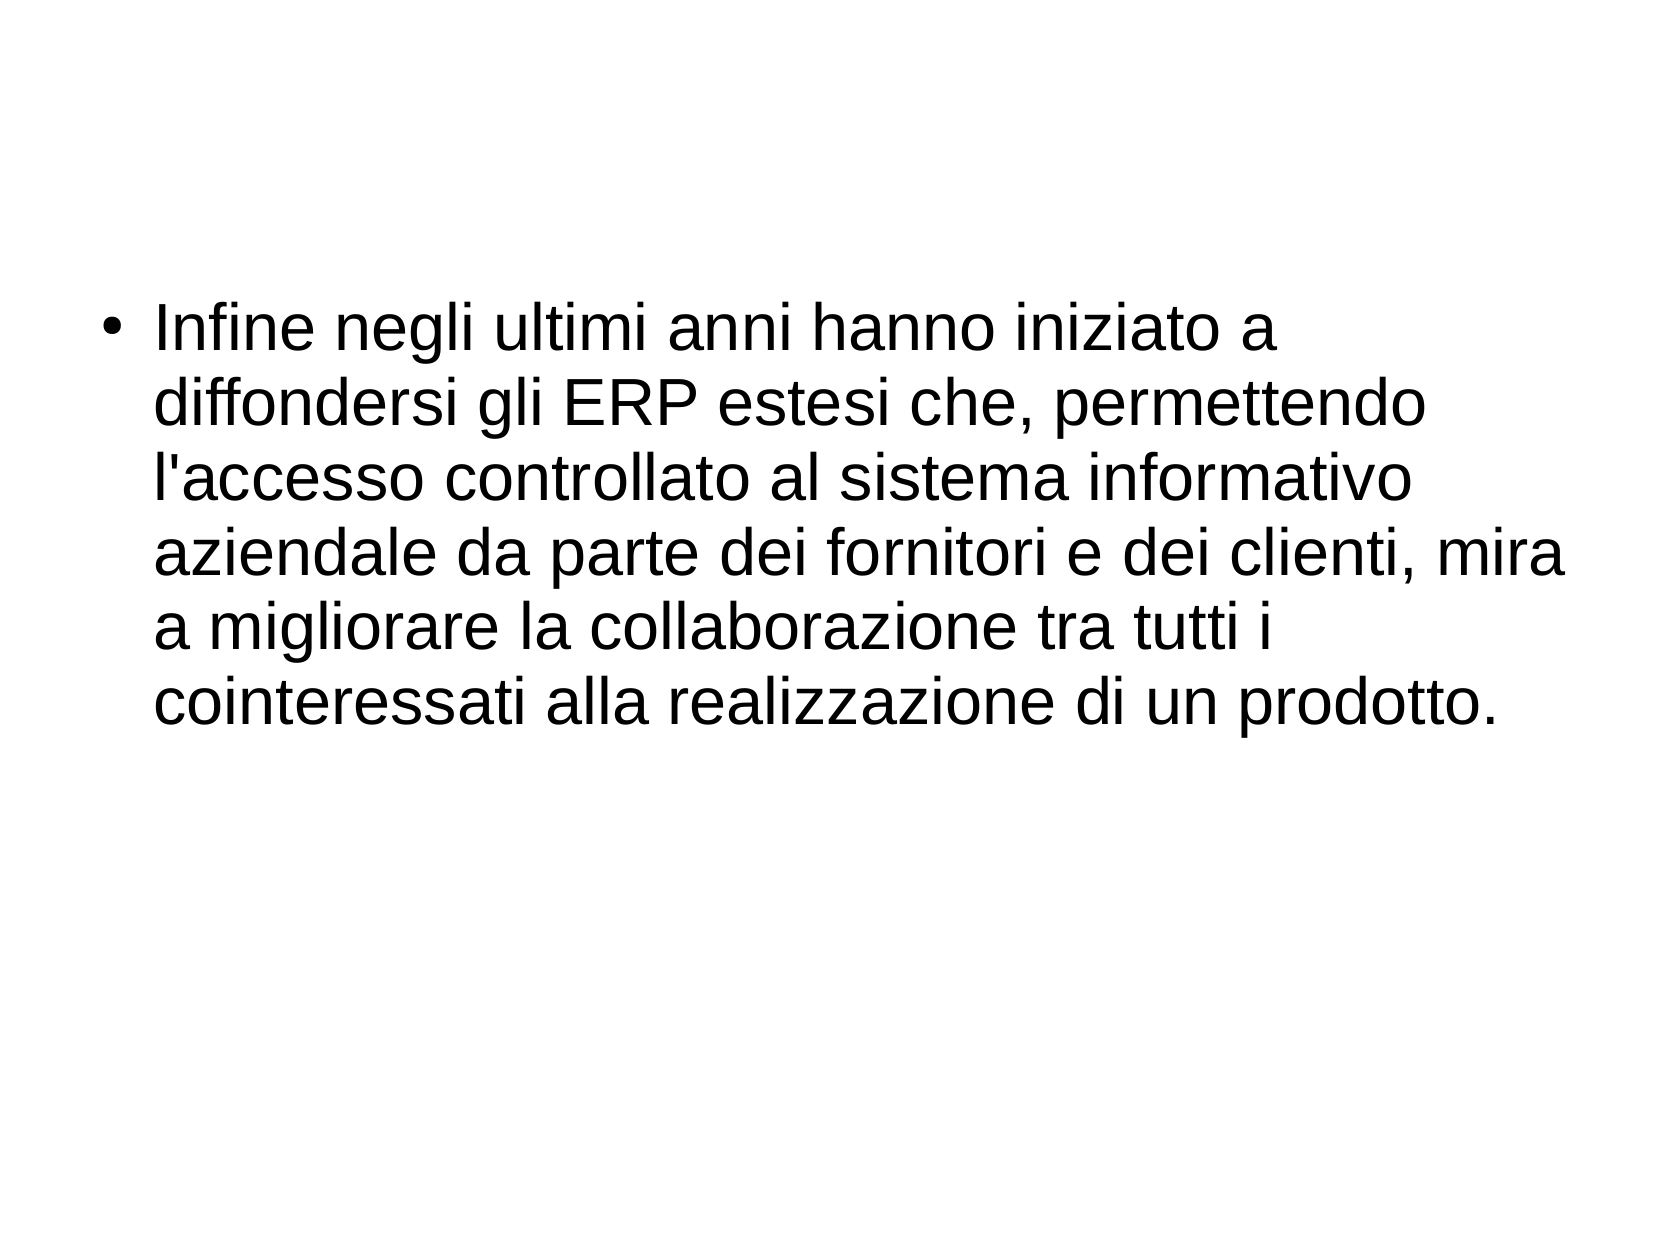

# Infine negli ultimi anni hanno iniziato a diffondersi gli ERP estesi che, permettendo l'accesso controllato al sistema informativo aziendale da parte dei fornitori e dei clienti, mira a migliorare la collaborazione tra tutti i cointeressati alla realizzazione di un prodotto.